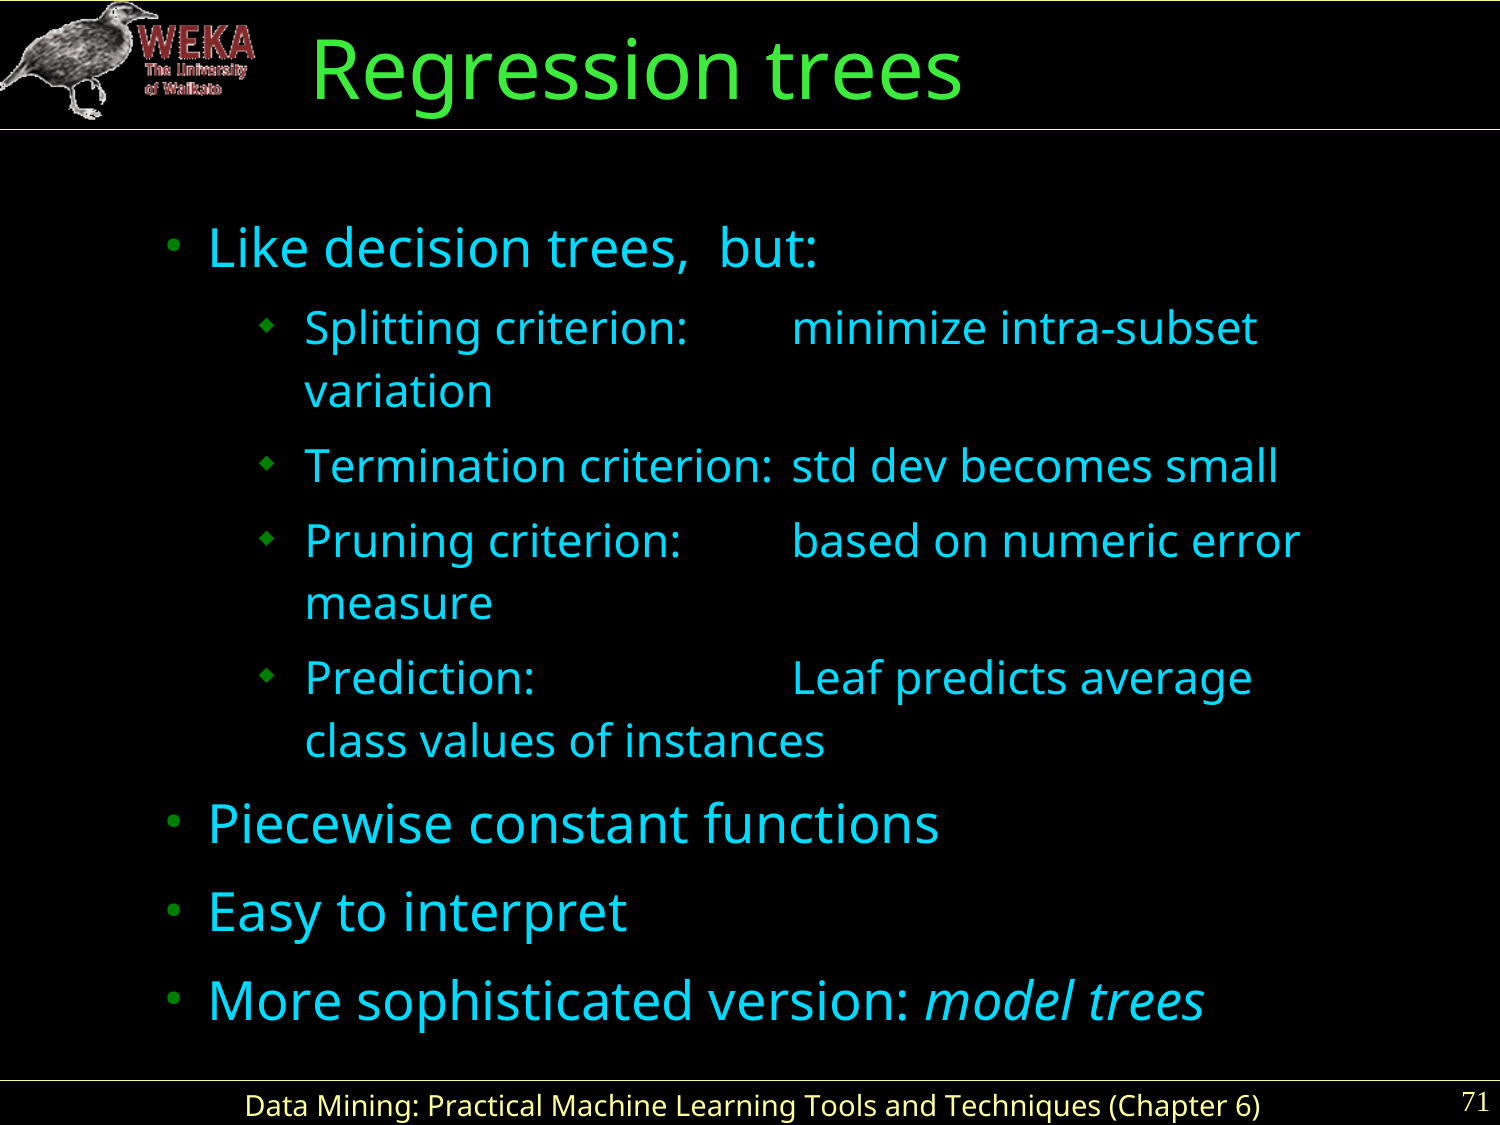

# Regression trees
Like decision trees, but:
Splitting criterion:	minimize intra-subset 	variation
Termination criterion:	std dev becomes small
Pruning criterion:	based on numeric error 	measure
Prediction:	Leaf predicts average 	class values of instances
Piecewise constant functions
Easy to interpret
More sophisticated version: model trees
Data Mining: Practical Machine Learning Tools and Techniques (Chapter 6)
71